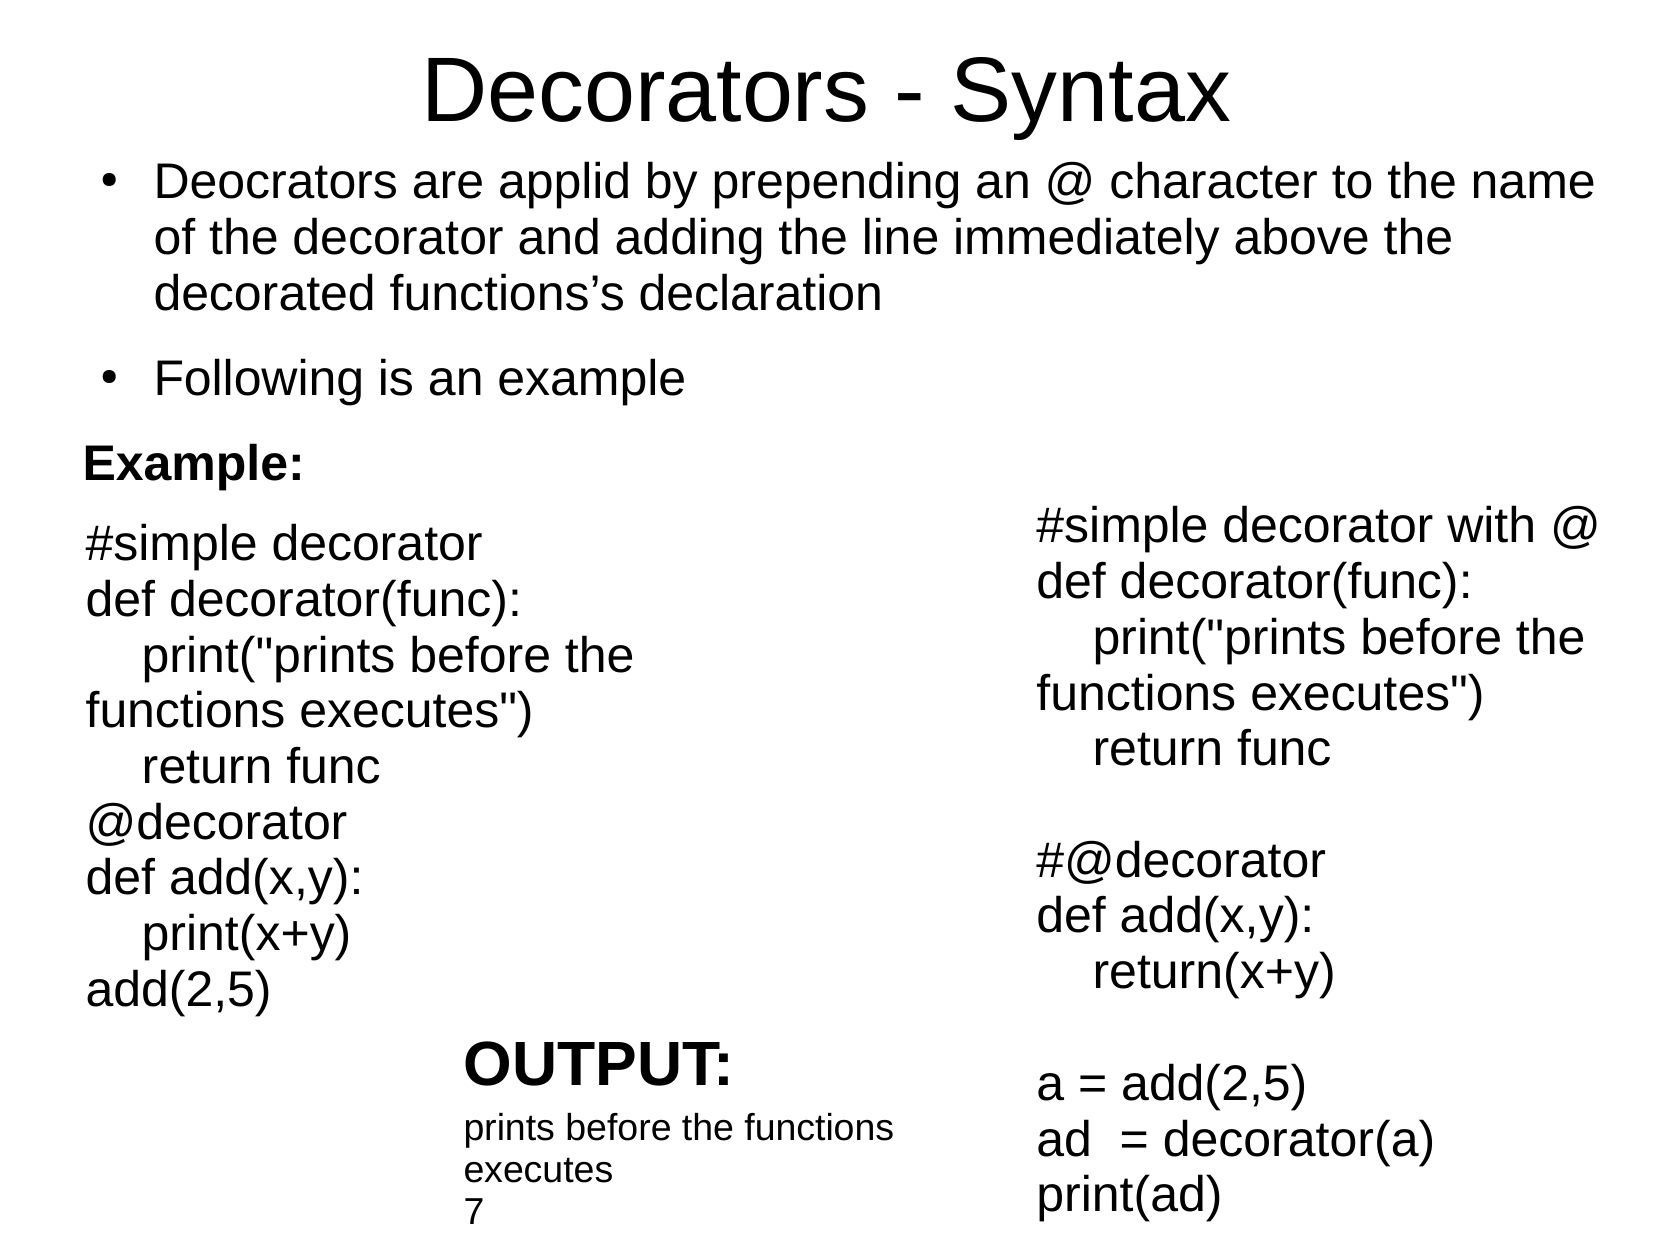

# Decorators - Syntax
Deocrators are applid by prepending an @ character to the name of the decorator and adding the line immediately above the decorated functions’s declaration
Following is an example
Example:
#simple decorator with @
def decorator(func):
 print("prints before the functions executes")
 return func
#@decorator
def add(x,y):
 return(x+y)
a = add(2,5)
ad = decorator(a)
print(ad)
#simple decorator
def decorator(func):
 print("prints before the functions executes")
 return func
@decorator
def add(x,y):
 print(x+y)
add(2,5)
OUTPUT:
prints before the functions executes
7